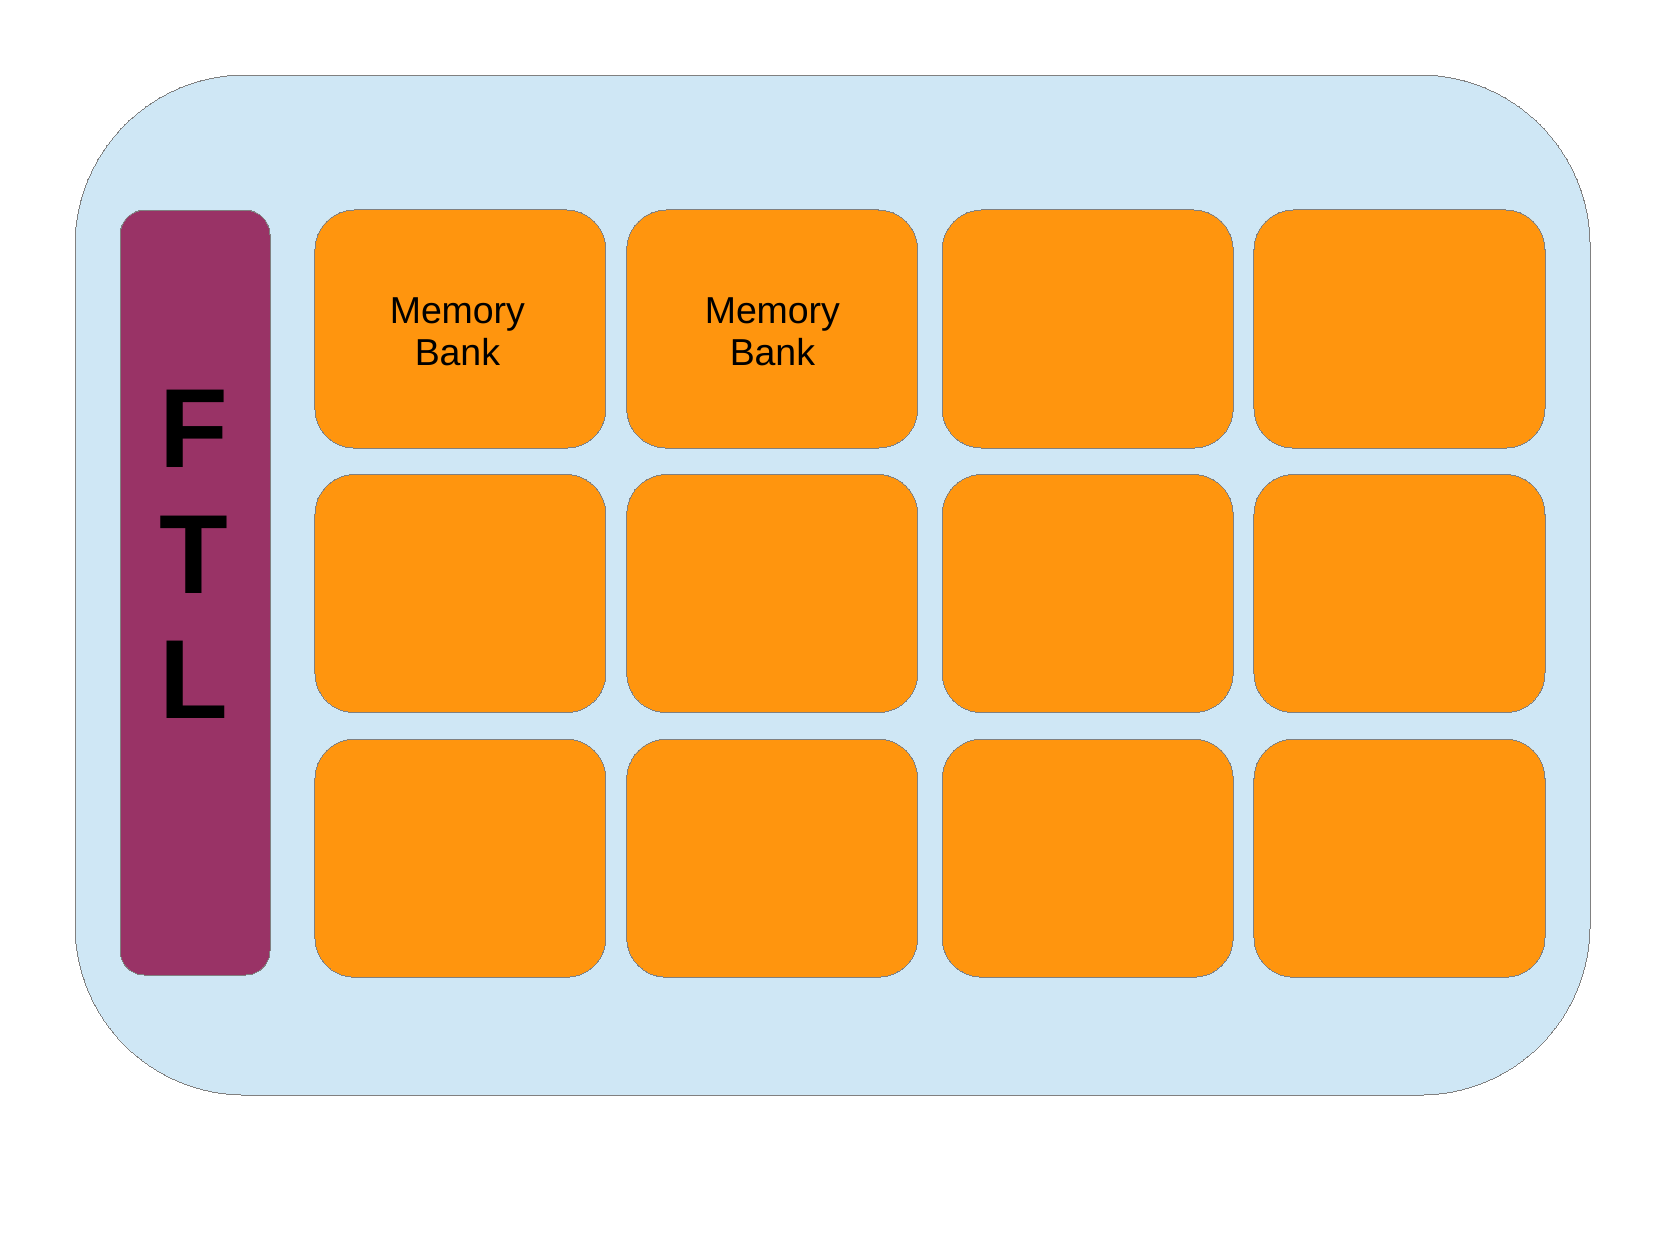

Memory Bank
Memory Bank
F
T
L